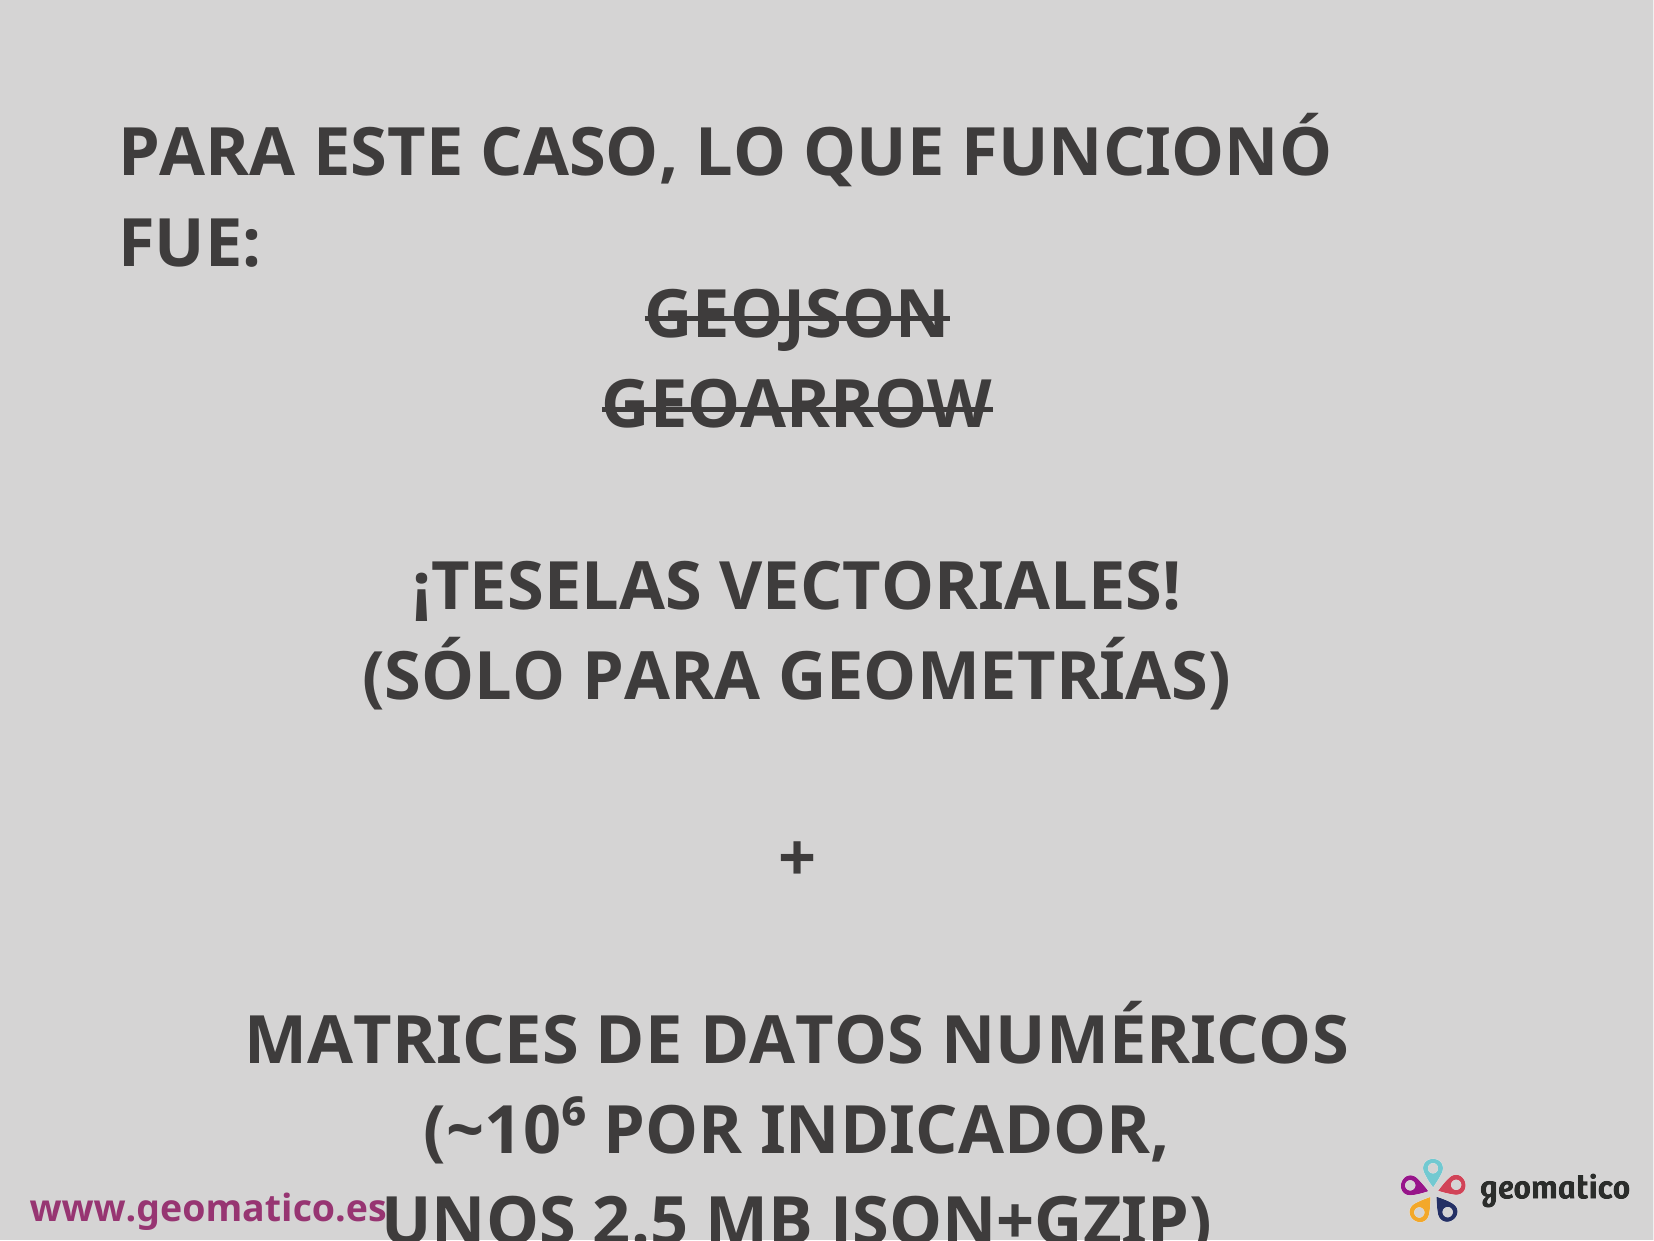

Para este caso, lo que funcionó fue:
Geojson
Geoarrow
¡Teselas vectoriales!
(sólo para geometrías)
+
Matrices de datos numéricos
(~10⁶ por indicador,
unos 2.5 MB JSON+GZIP)